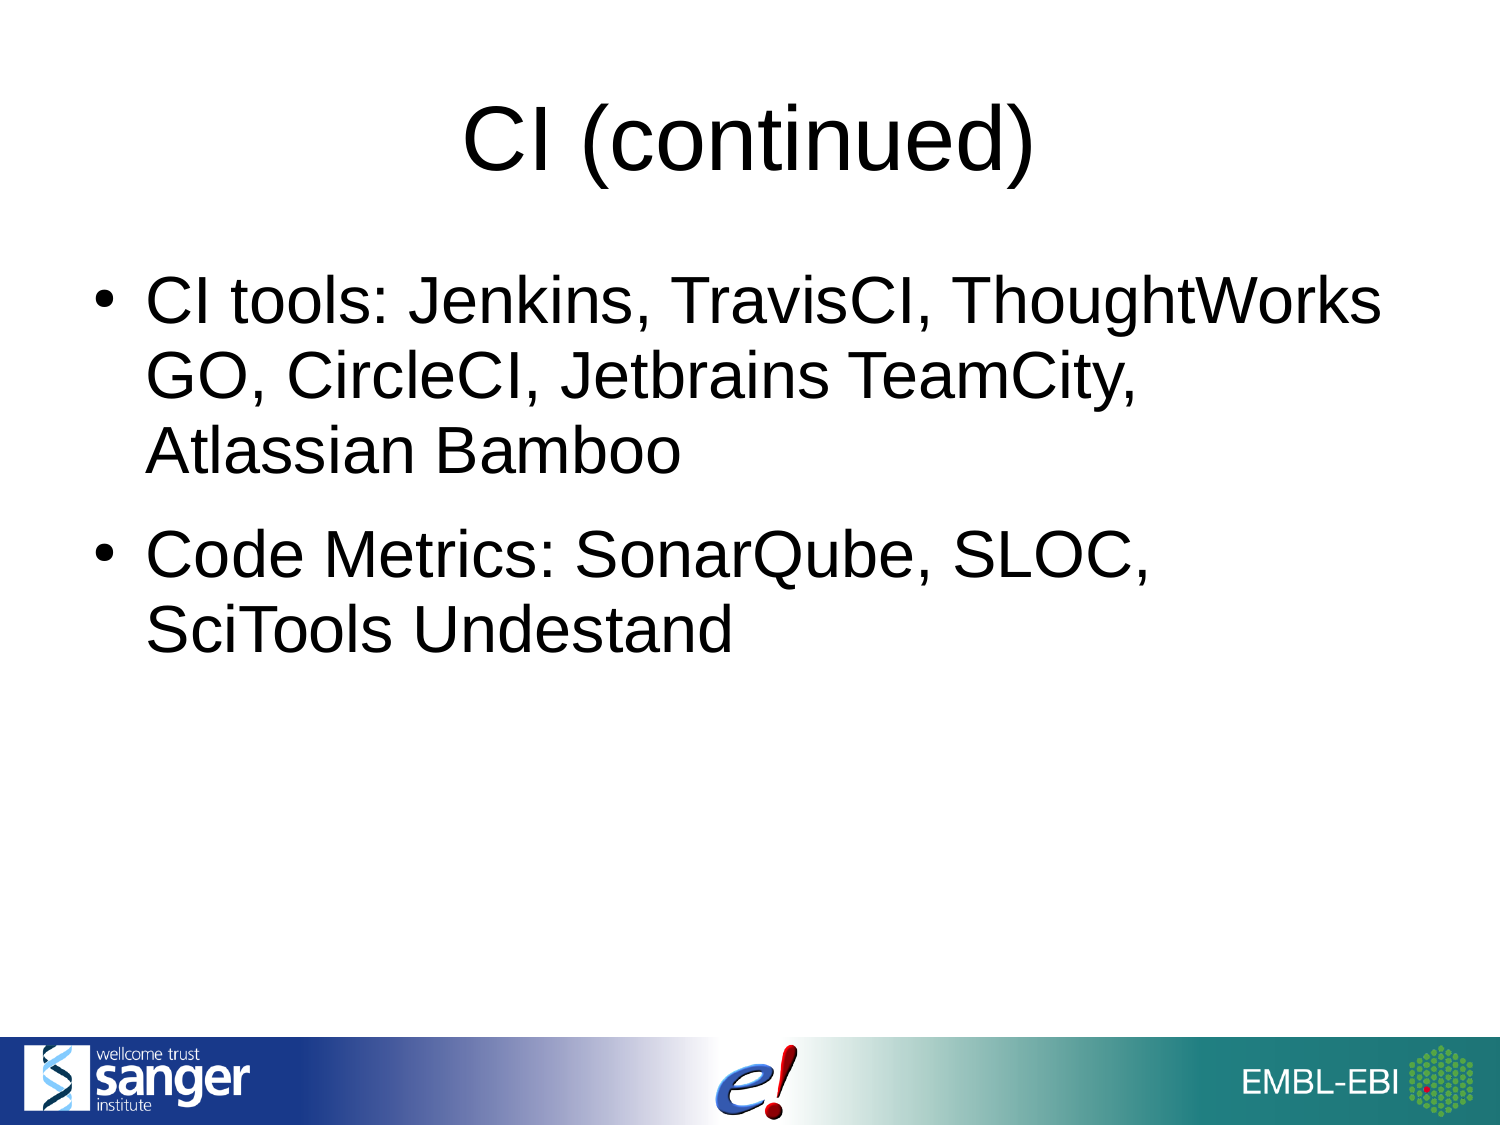

# CI (continued)
CI tools: Jenkins, TravisCI, ThoughtWorks GO, CircleCI, Jetbrains TeamCity, Atlassian Bamboo
Code Metrics: SonarQube, SLOC, SciTools Undestand